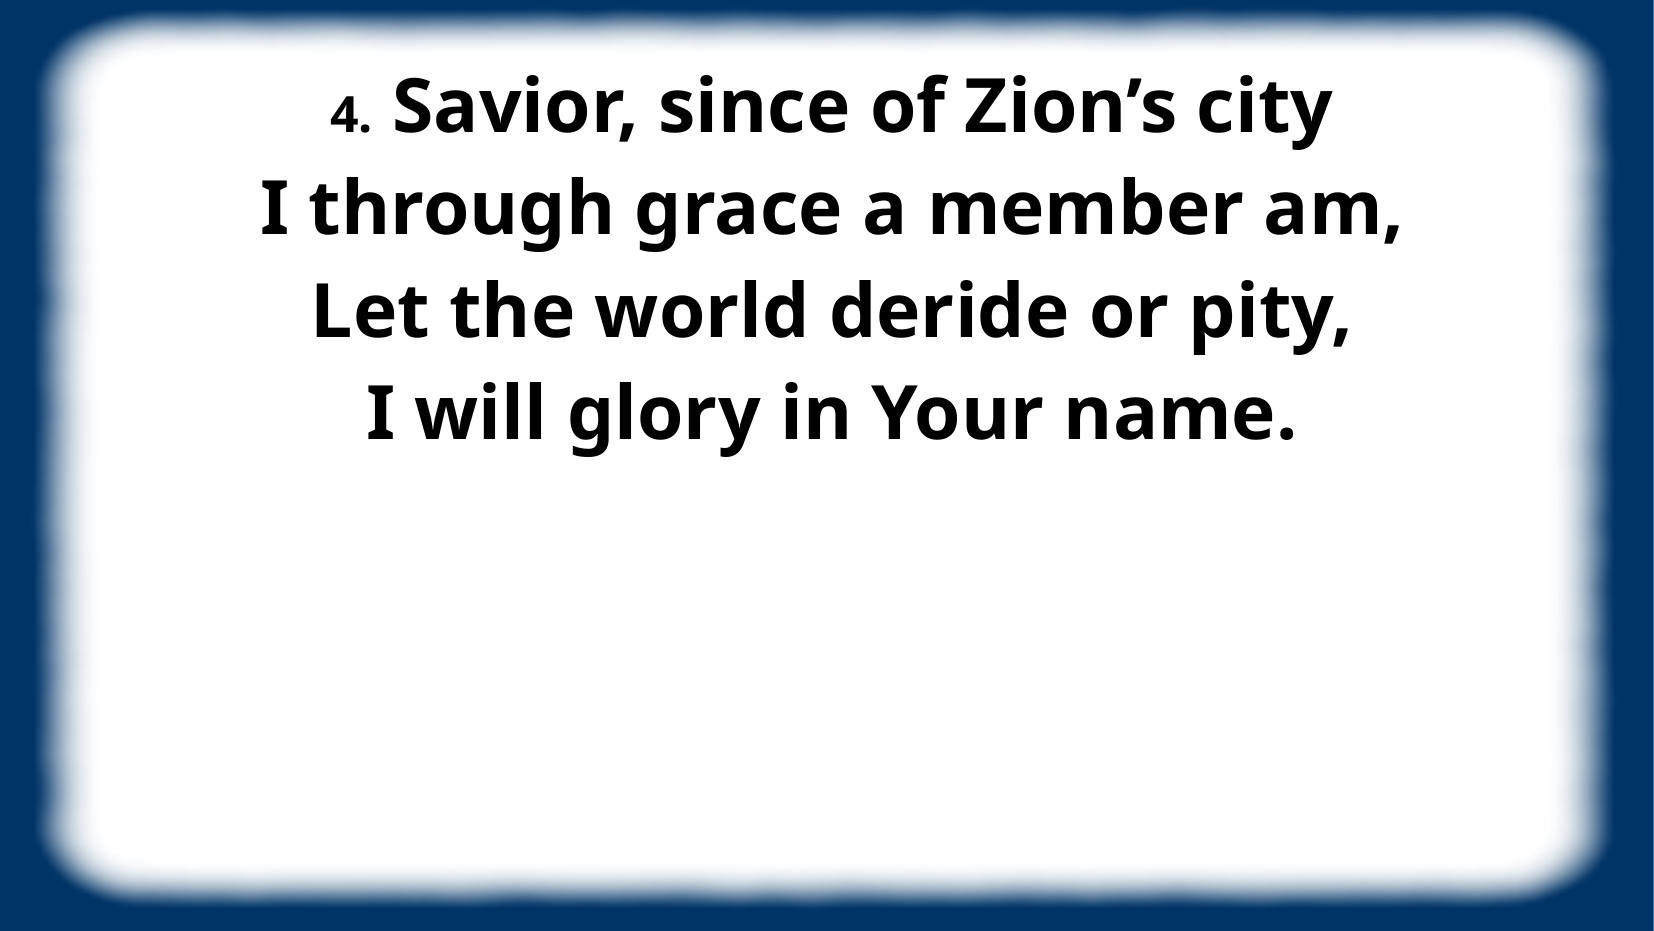

4. Savior, since of Zion’s city
I through grace a member am,
Let the world deride or pity,
I will glory in Your name.